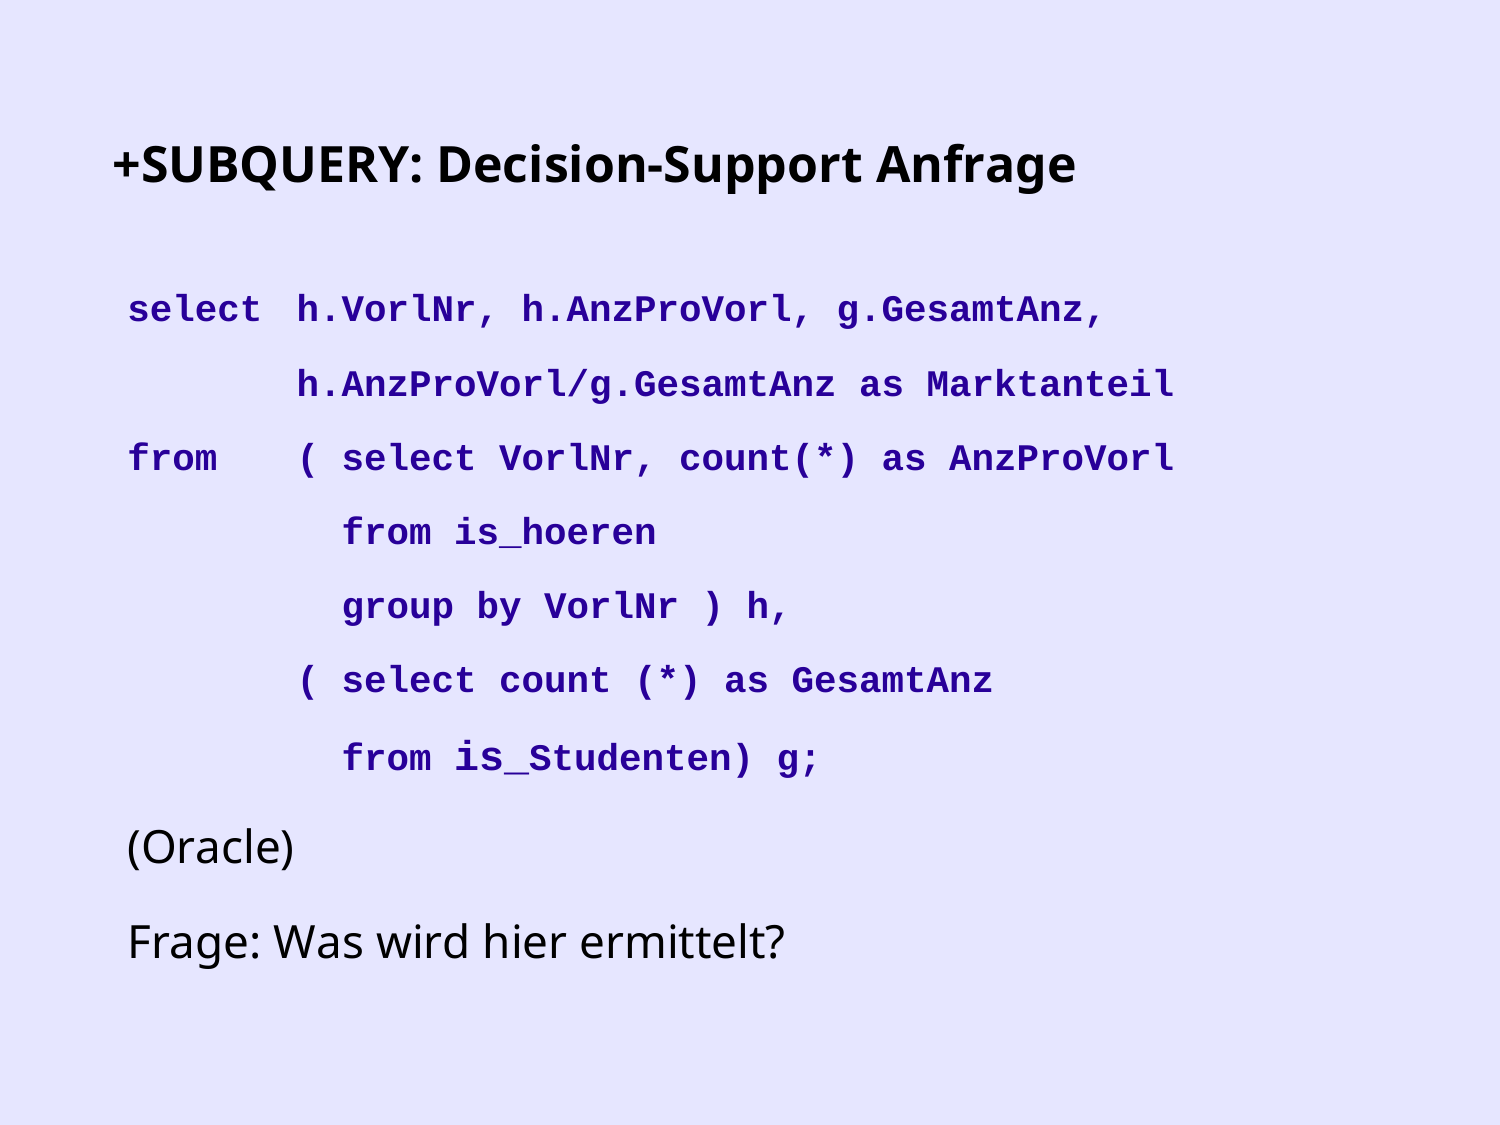

# +SUBQUERY: Decision-Support Anfrage
select 	h.VorlNr, h.AnzProVorl, g.GesamtAnz,
		h.AnzProVorl/g.GesamtAnz as Marktanteil
from 	( select VorlNr, count(*) as AnzProVorl
		 from is_hoeren
		 group by VorlNr ) h,
		( select count (*) as GesamtAnz
		 from is_Studenten) g;
(Oracle)‏
Frage: Was wird hier ermittelt?